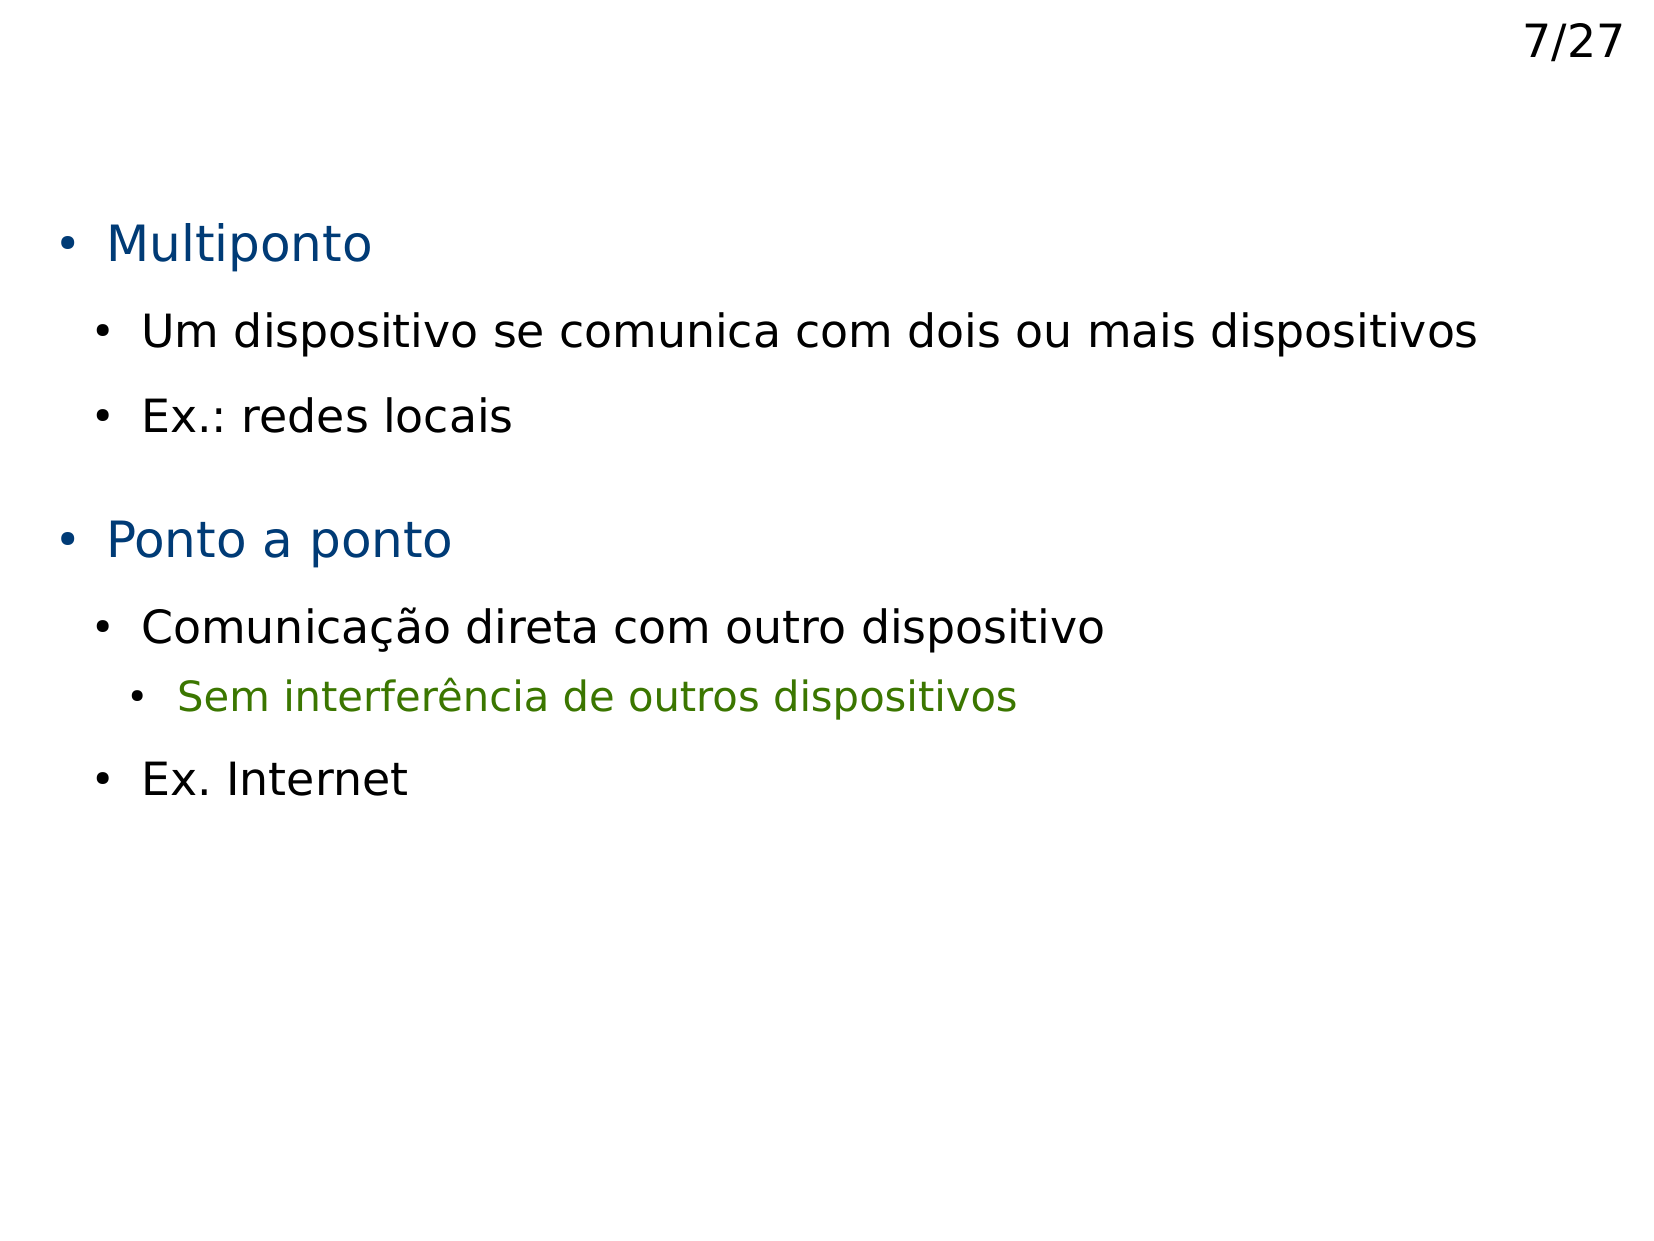

7
#
Multiponto
Um dispositivo se comunica com dois ou mais dispositivos
Ex.: redes locais
Ponto a ponto
Comunicação direta com outro dispositivo
Sem interferência de outros dispositivos
Ex. Internet